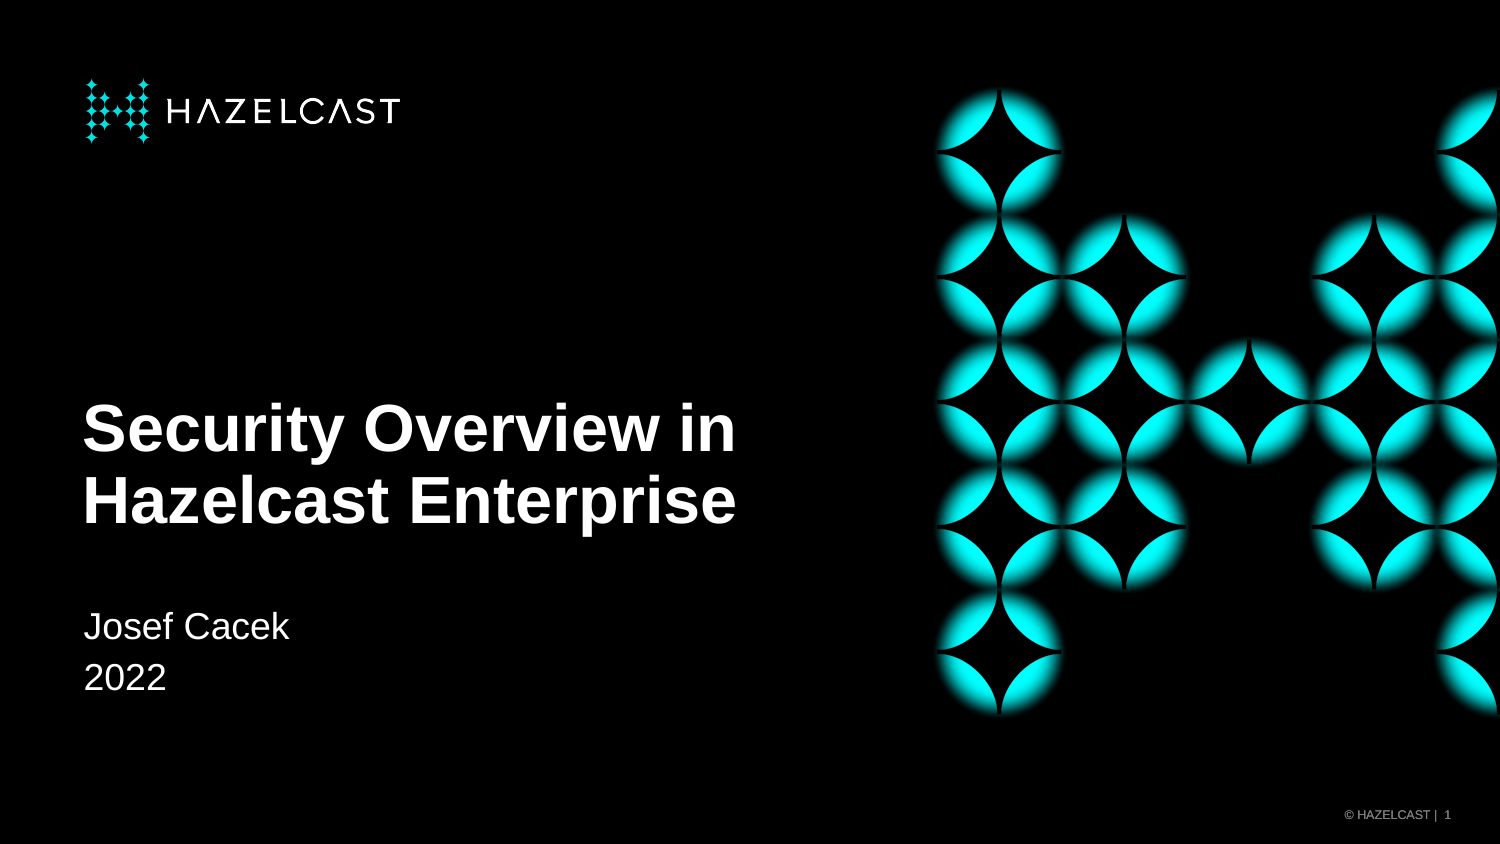

# Security Overview in Hazelcast Enterprise
Josef Cacek
2022